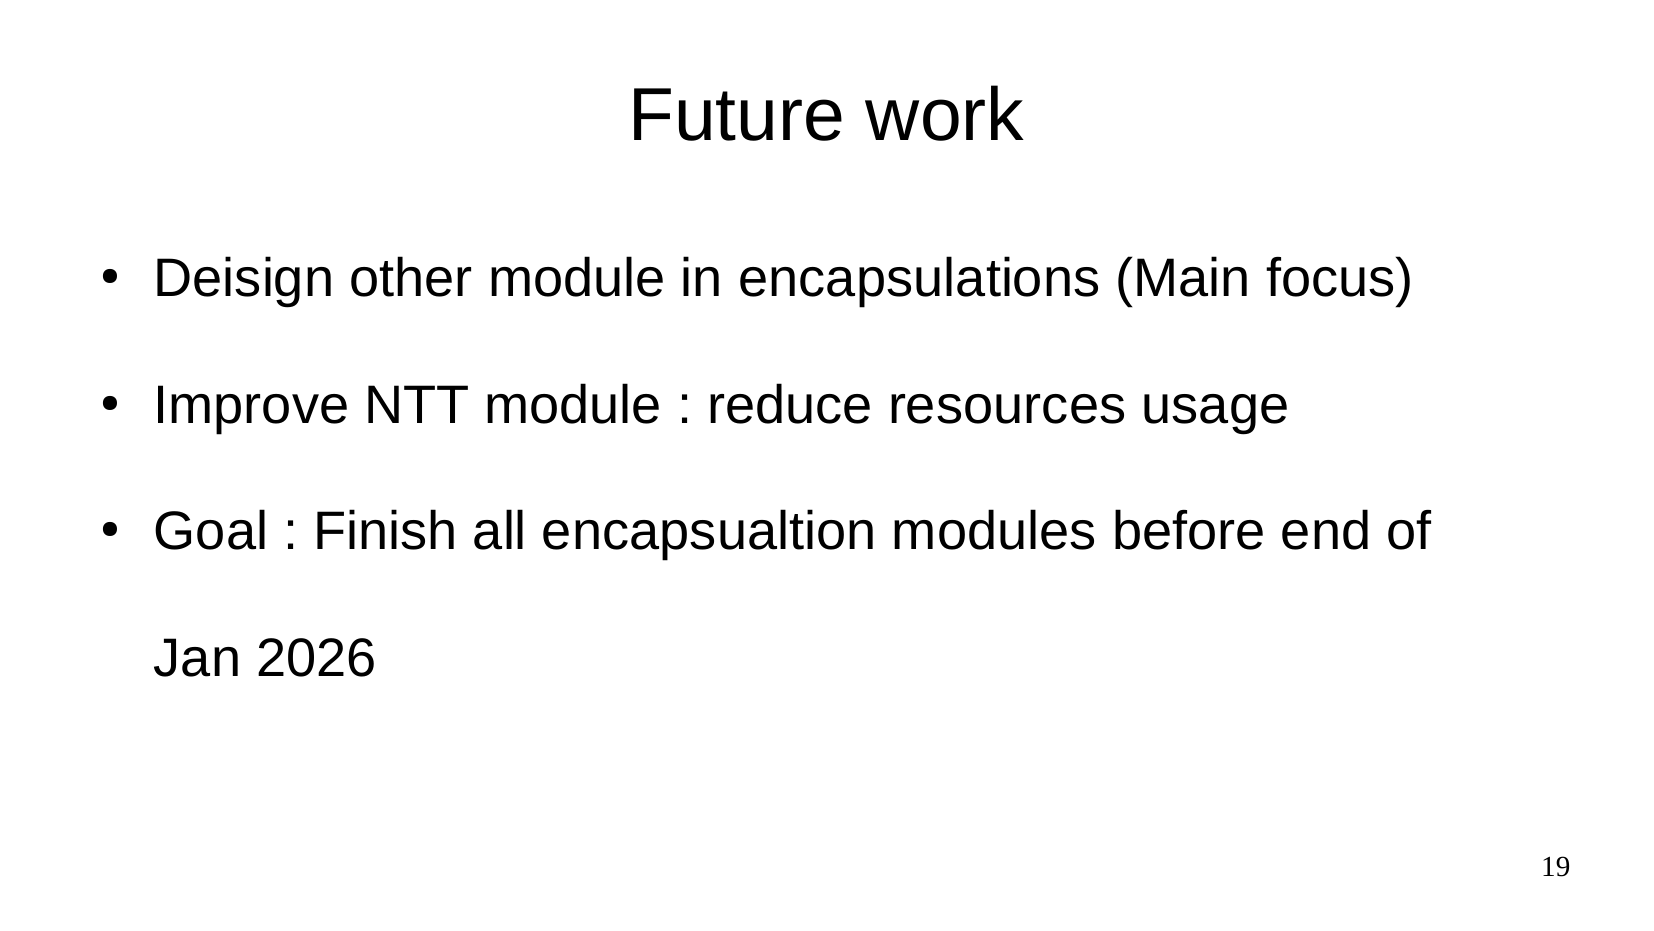

# Future work
Deisign other module in encapsulations (Main focus)
Improve NTT module : reduce resources usage
Goal : Finish all encapsualtion modules before end of
Jan 2026
19